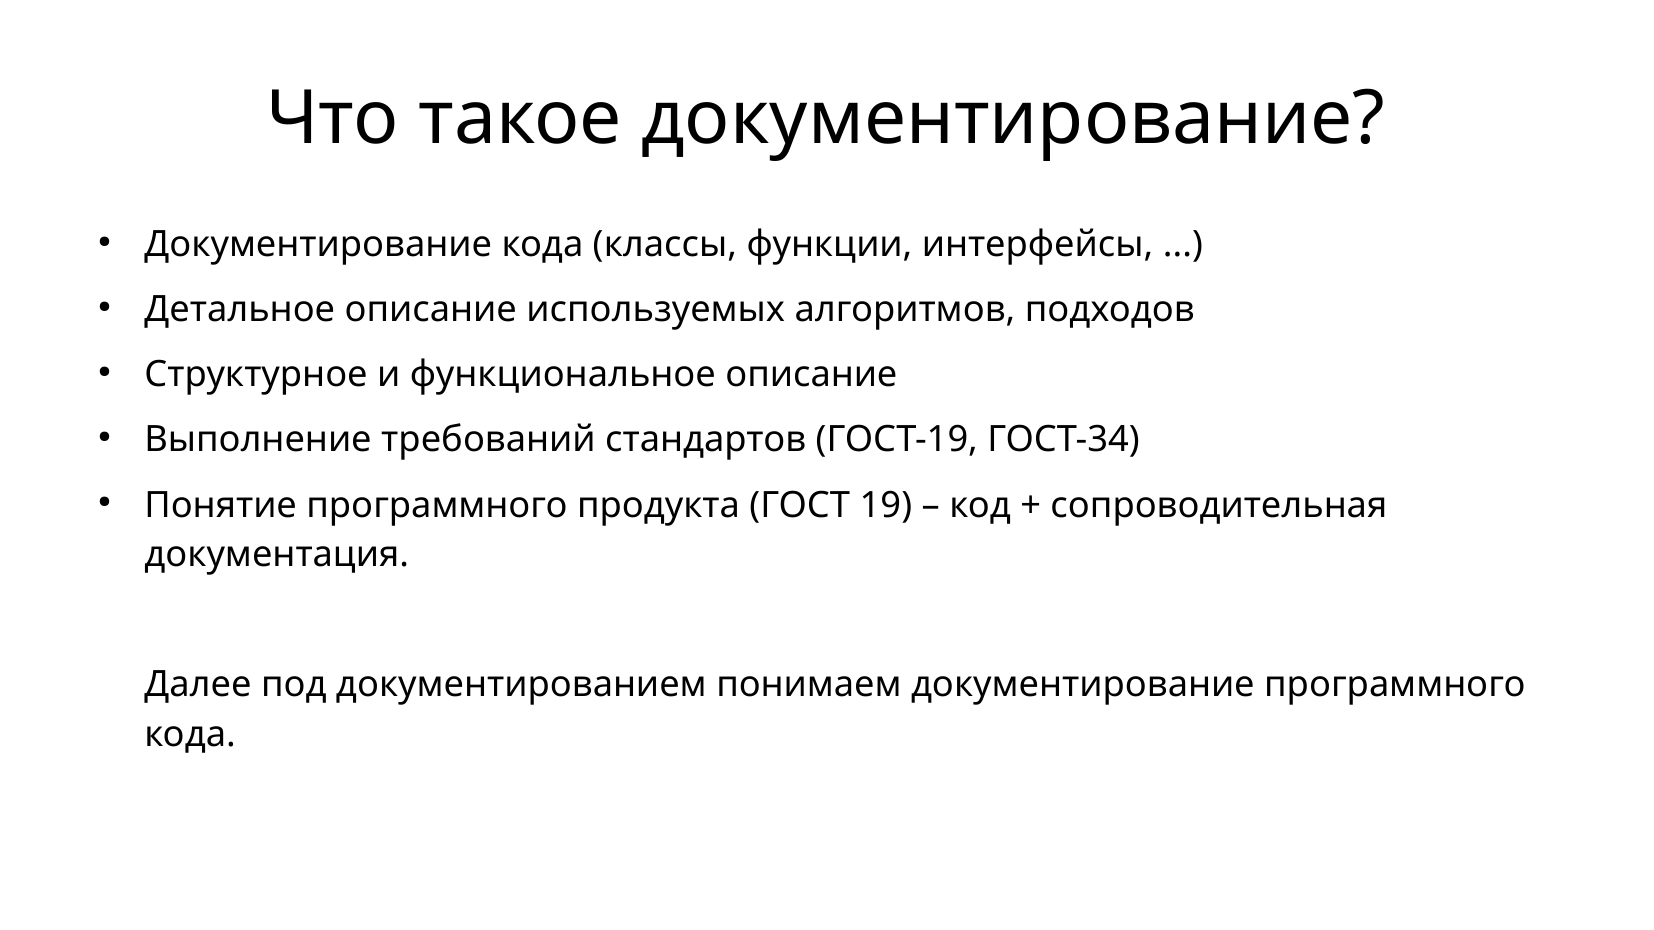

# Что такое документирование?
Документирование кода (классы, функции, интерфейсы, ...)
Детальное описание используемых алгоритмов, подходов
Структурное и функциональное описание
Выполнение требований стандартов (ГОСТ-19, ГОСТ-34)
Понятие программного продукта (ГОСТ 19) – код + сопроводительная документация.
Далее под документированием понимаем документирование программного кода.